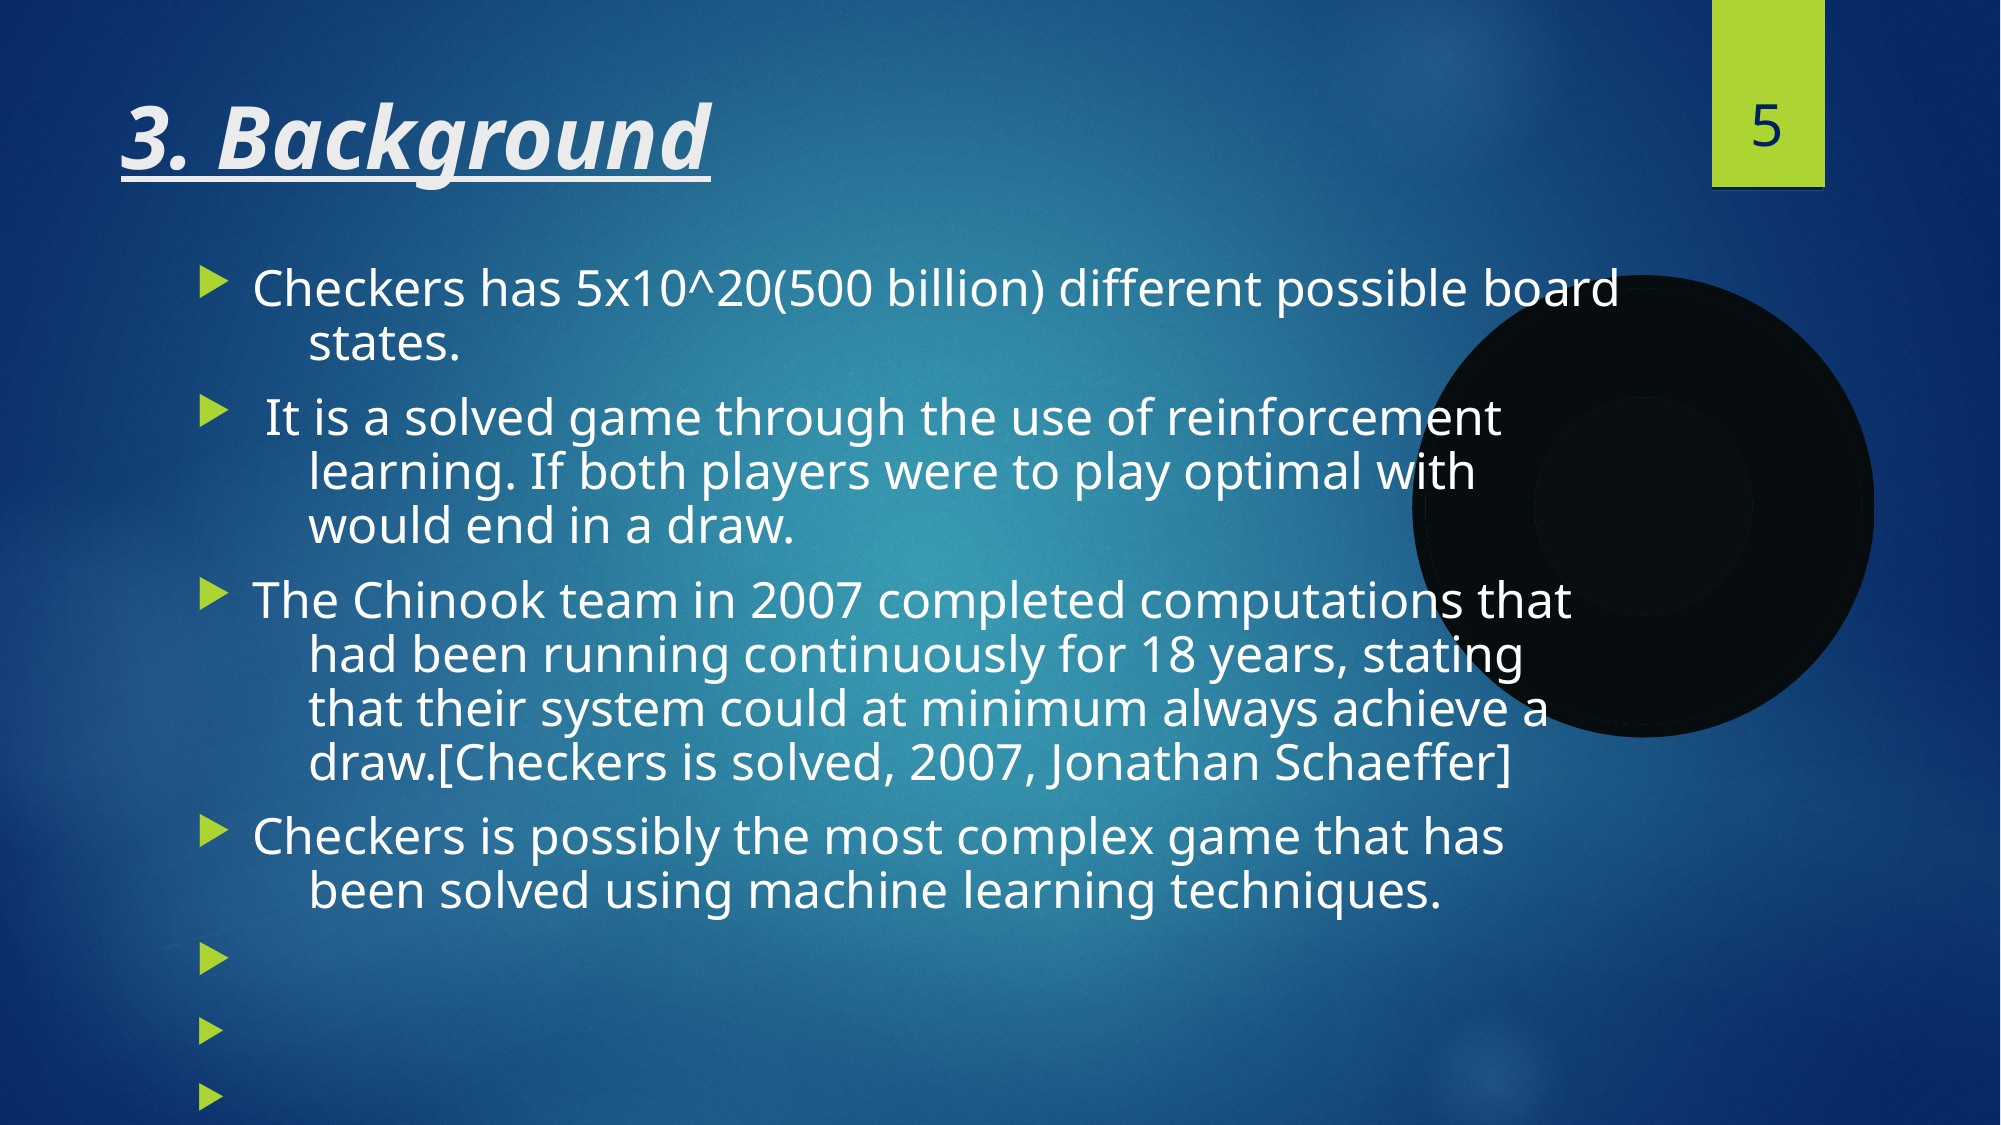

# 3. Background
Checkers has 5x10^20(500 billion) different possible board states.
 It is a solved game through the use of reinforcement learning. If both players were to play optimal with would end in a draw.
The Chinook team in 2007 completed computations that had been running continuously for 18 years, stating that their system could at minimum always achieve a draw.[Checkers is solved, 2007, Jonathan Schaeffer]
Checkers is possibly the most complex game that has been solved using machine learning techniques.